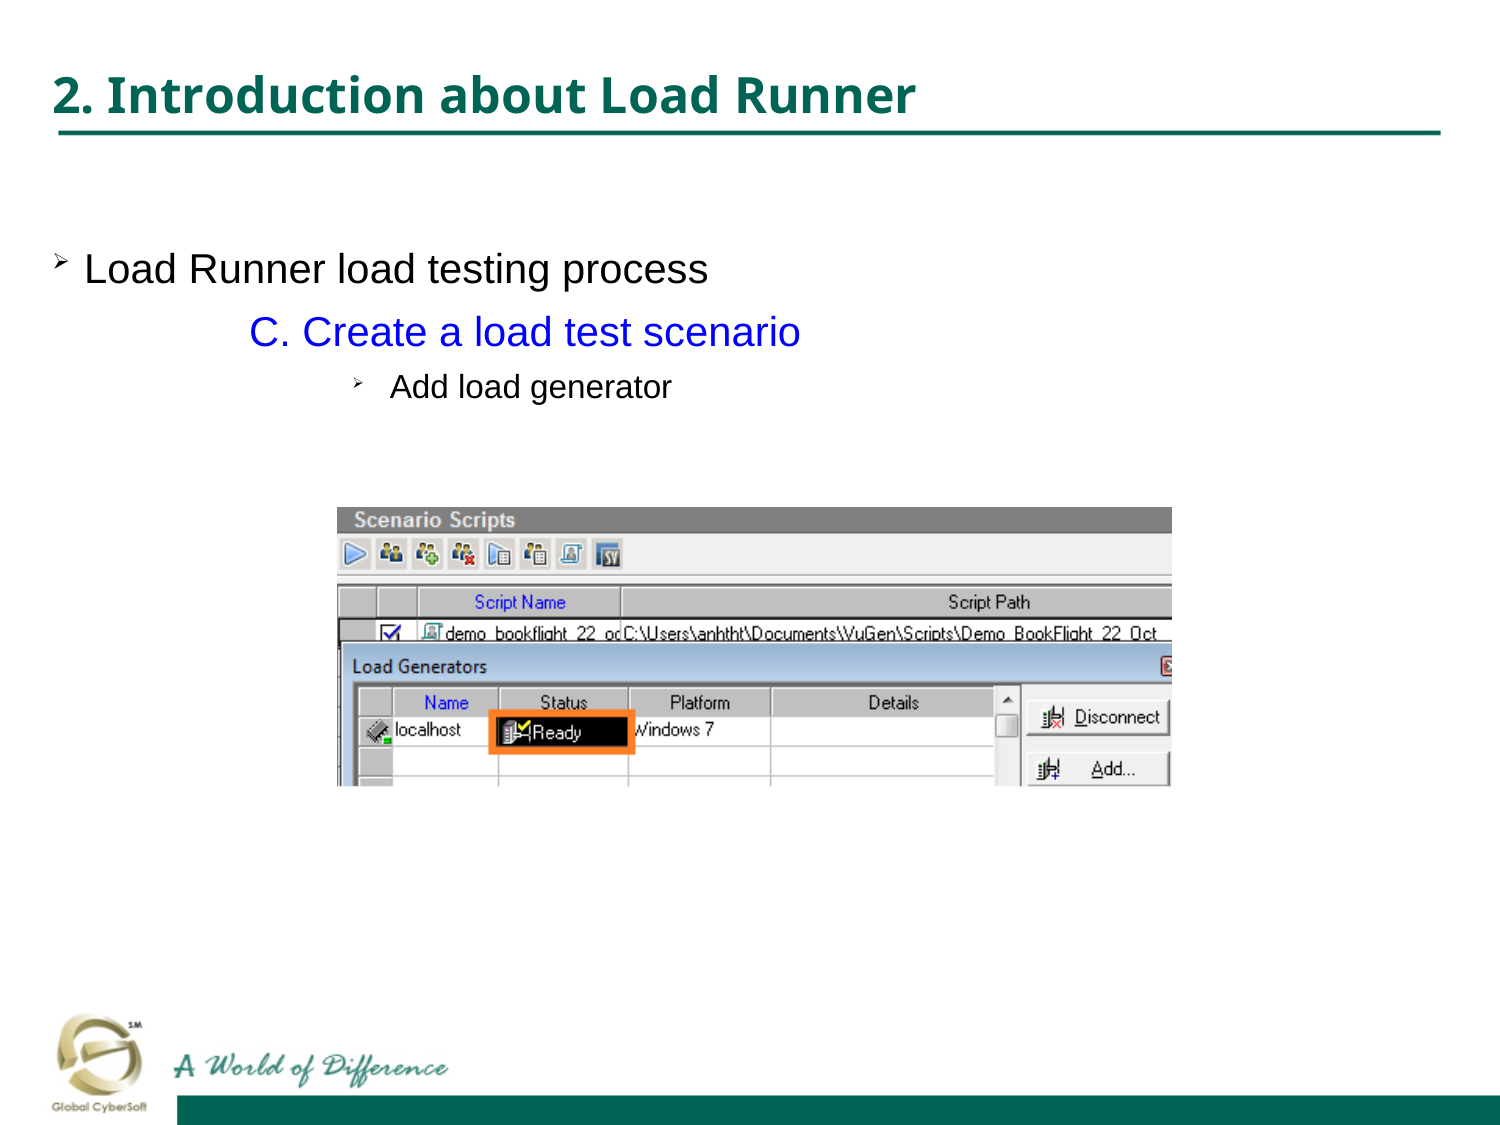

# 2. Introduction about Load Runner
 Load Runner load testing process
C. Create a load test scenario
Add load generator